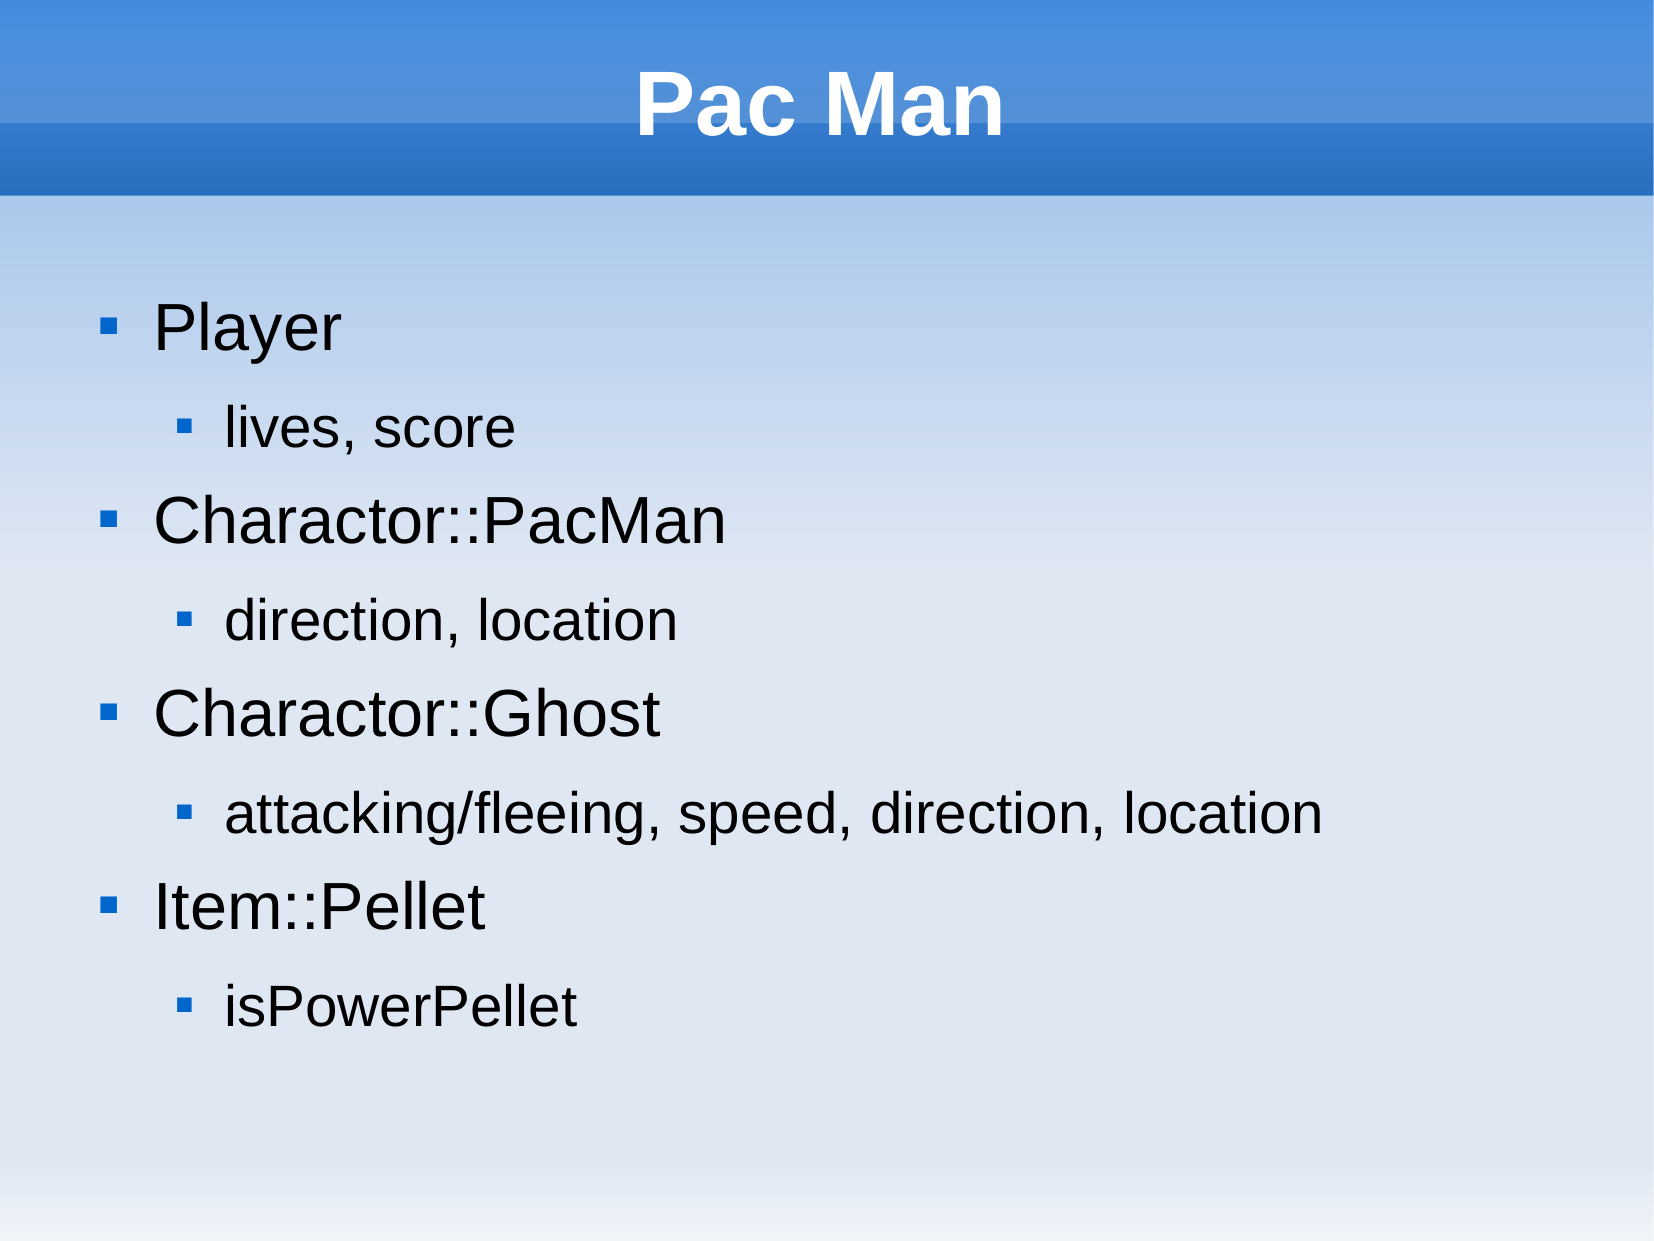

# Pac Man
Player
lives, score
Charactor::PacMan
direction, location
Charactor::Ghost
attacking/fleeing, speed, direction, location
Item::Pellet
isPowerPellet